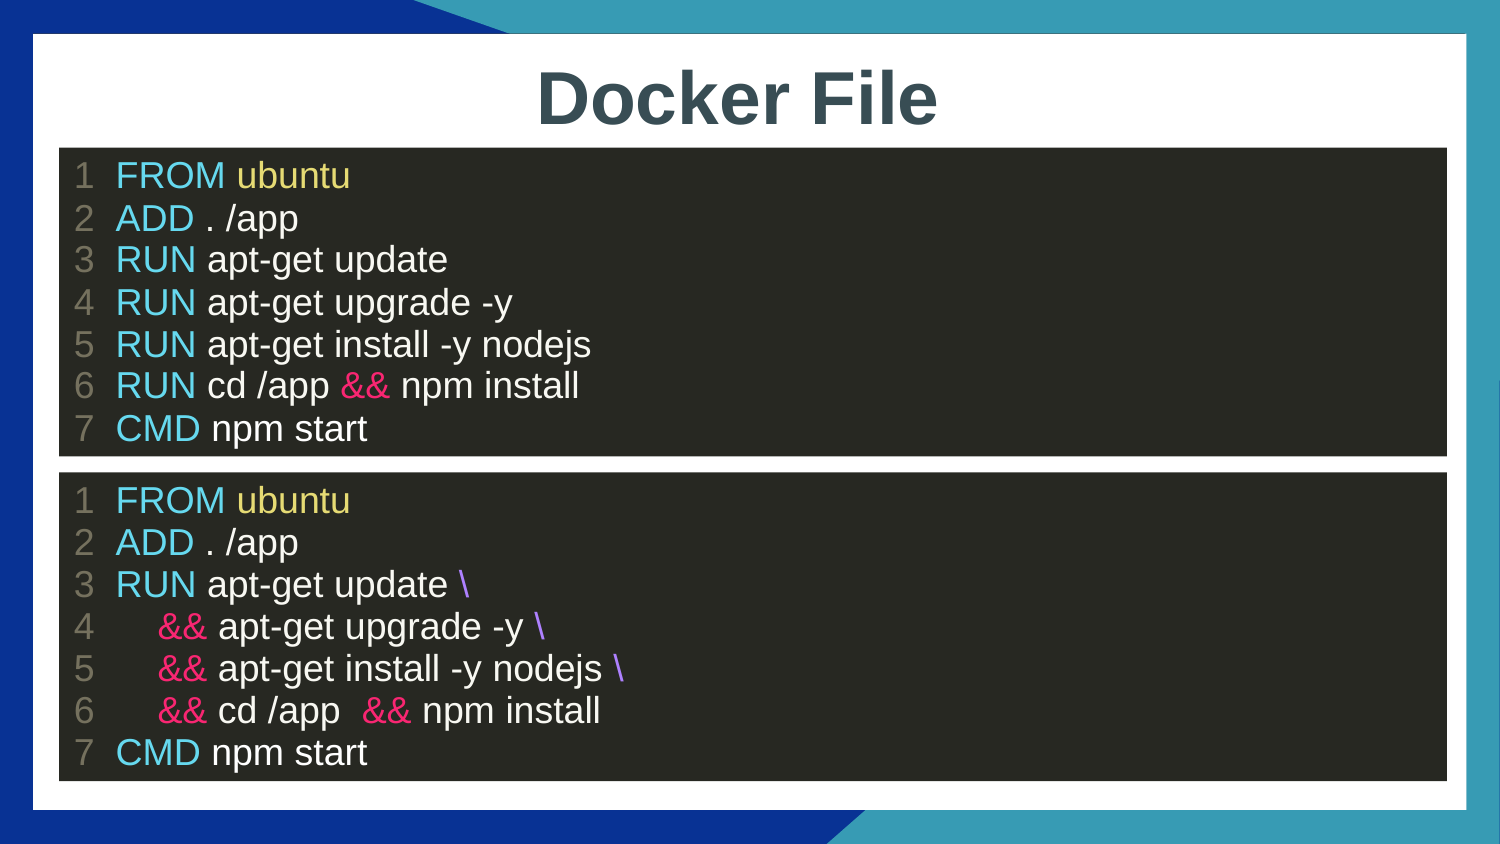

Docker File
1 FROM ubuntu
2 ADD . /app
3 RUN apt-get update
4 RUN apt-get upgrade -y
5 RUN apt-get install -y nodejs
6 RUN cd /app && npm install
7 CMD npm start
1 FROM ubuntu
2 ADD . /app
3 RUN apt-get update \
4 && apt-get upgrade -y \
5 && apt-get install -y nodejs \
6 && cd /app && npm install
7 CMD npm start